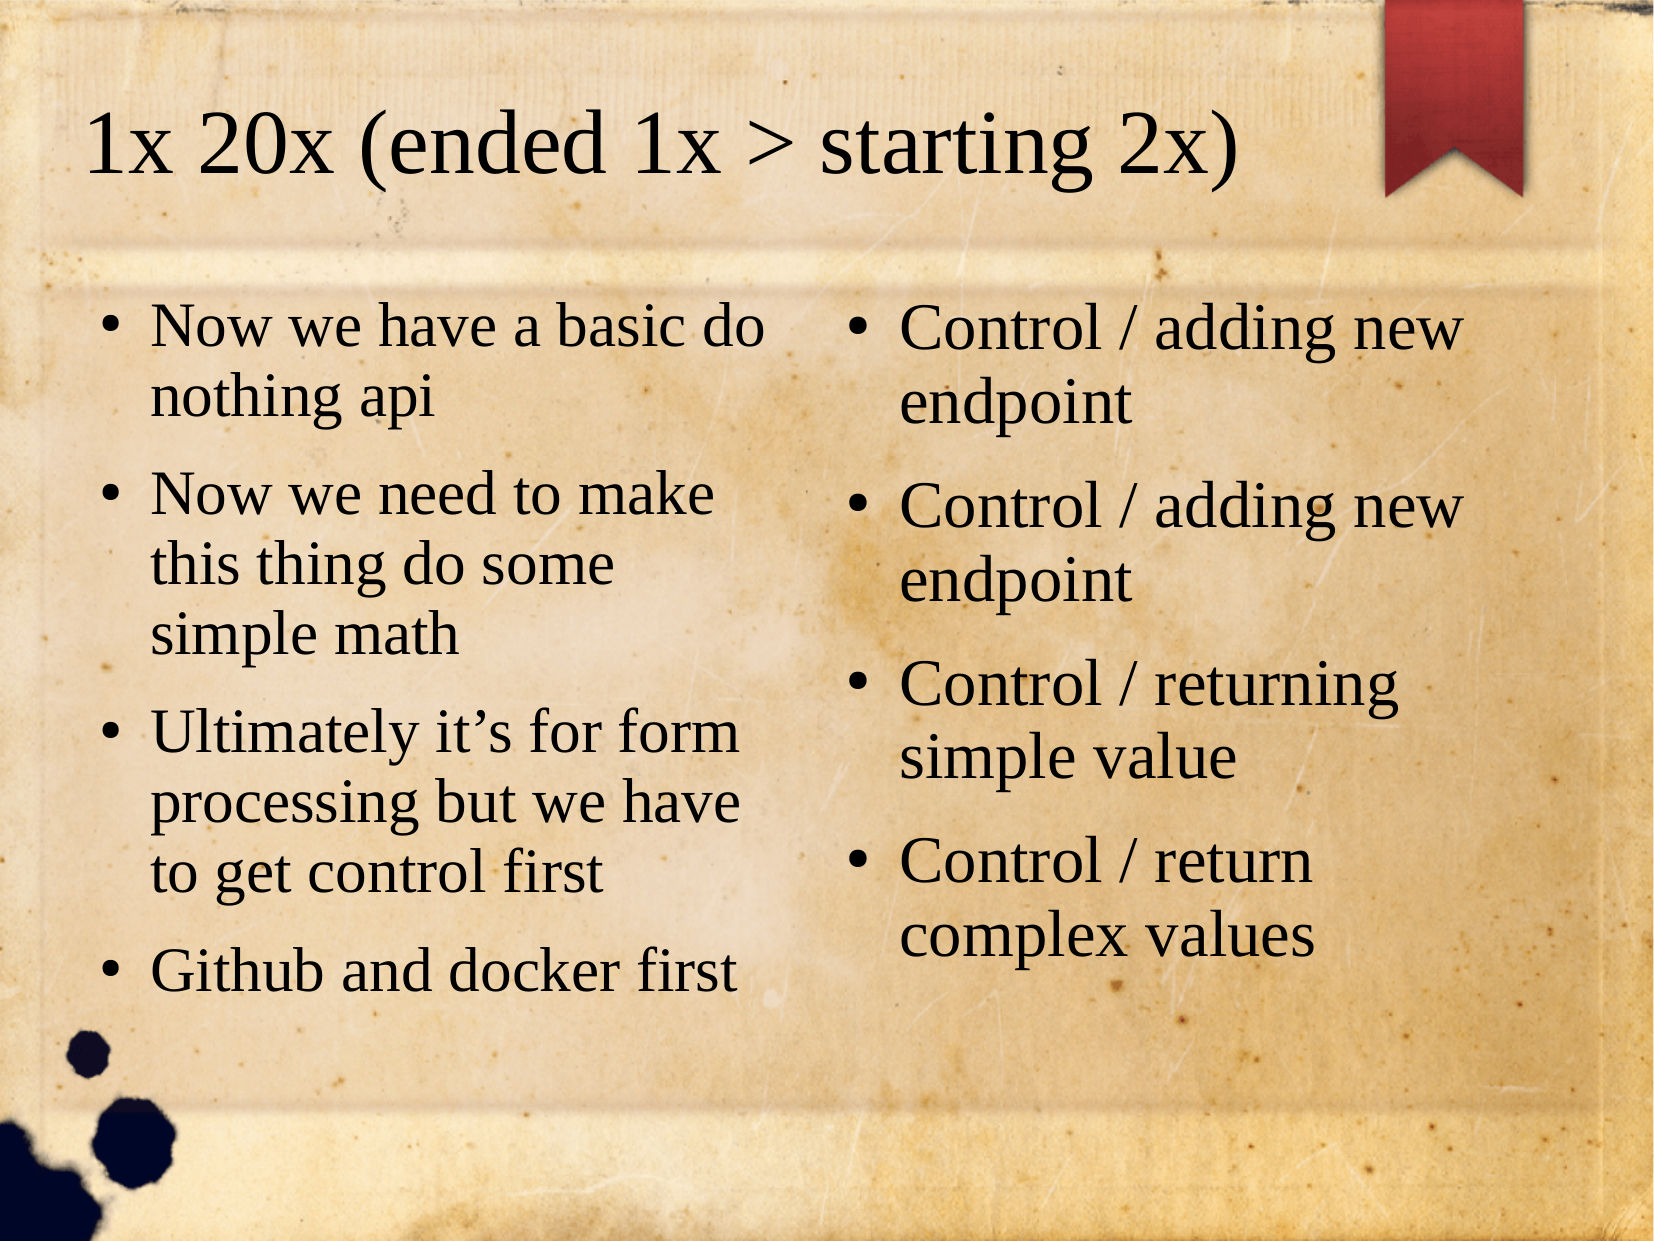

# 1x 20x (ended 1x > starting 2x)
Now we have a basic do nothing api
Now we need to make this thing do some simple math
Ultimately it’s for form processing but we have to get control first
Github and docker first
Control / adding new endpoint
Control / adding new endpoint
Control / returning simple value
Control / return complex values